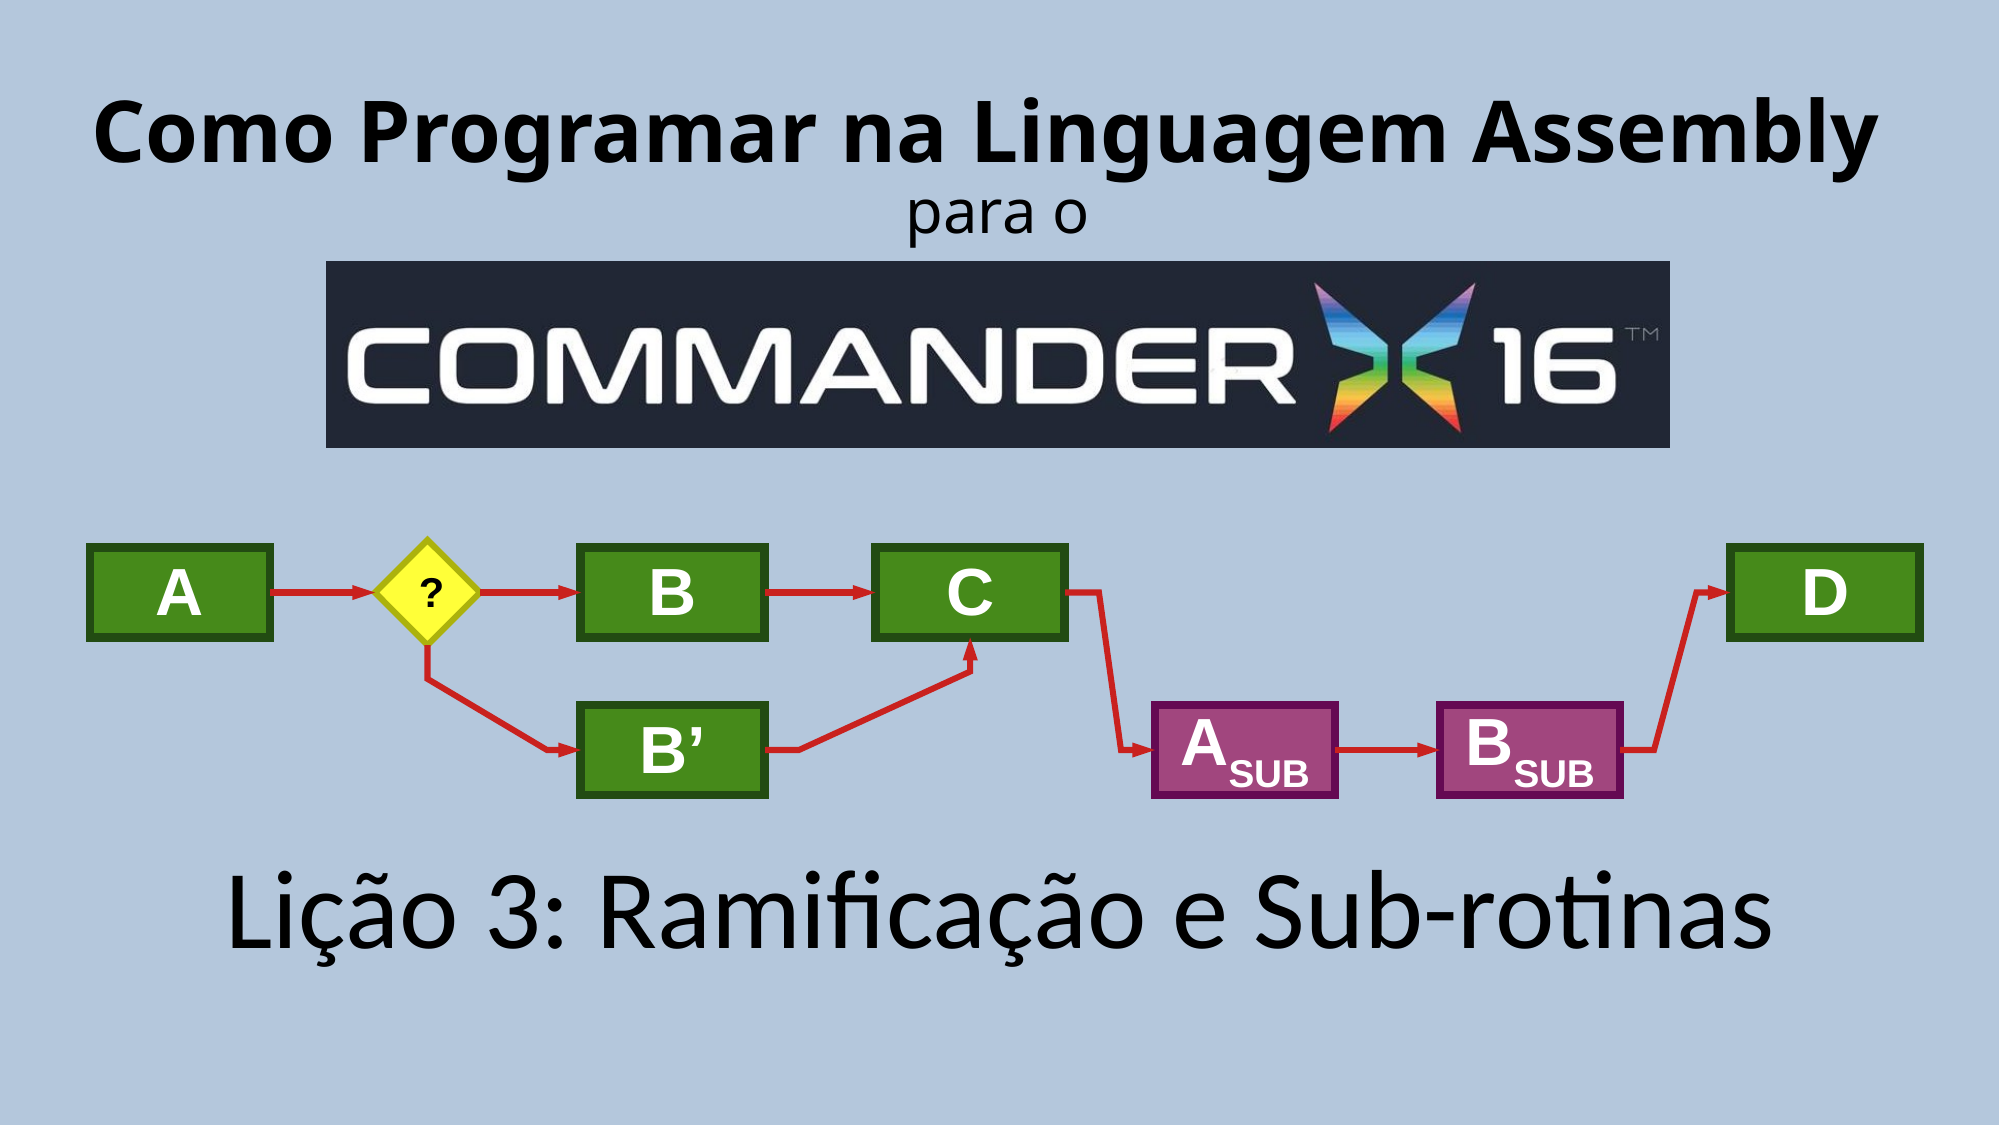

# Como Programar na Linguagem Assembly para o
?
A
B
C
C
D
B’
ASUB
BSUB
Lição 3: Ramificação e Sub-rotinas